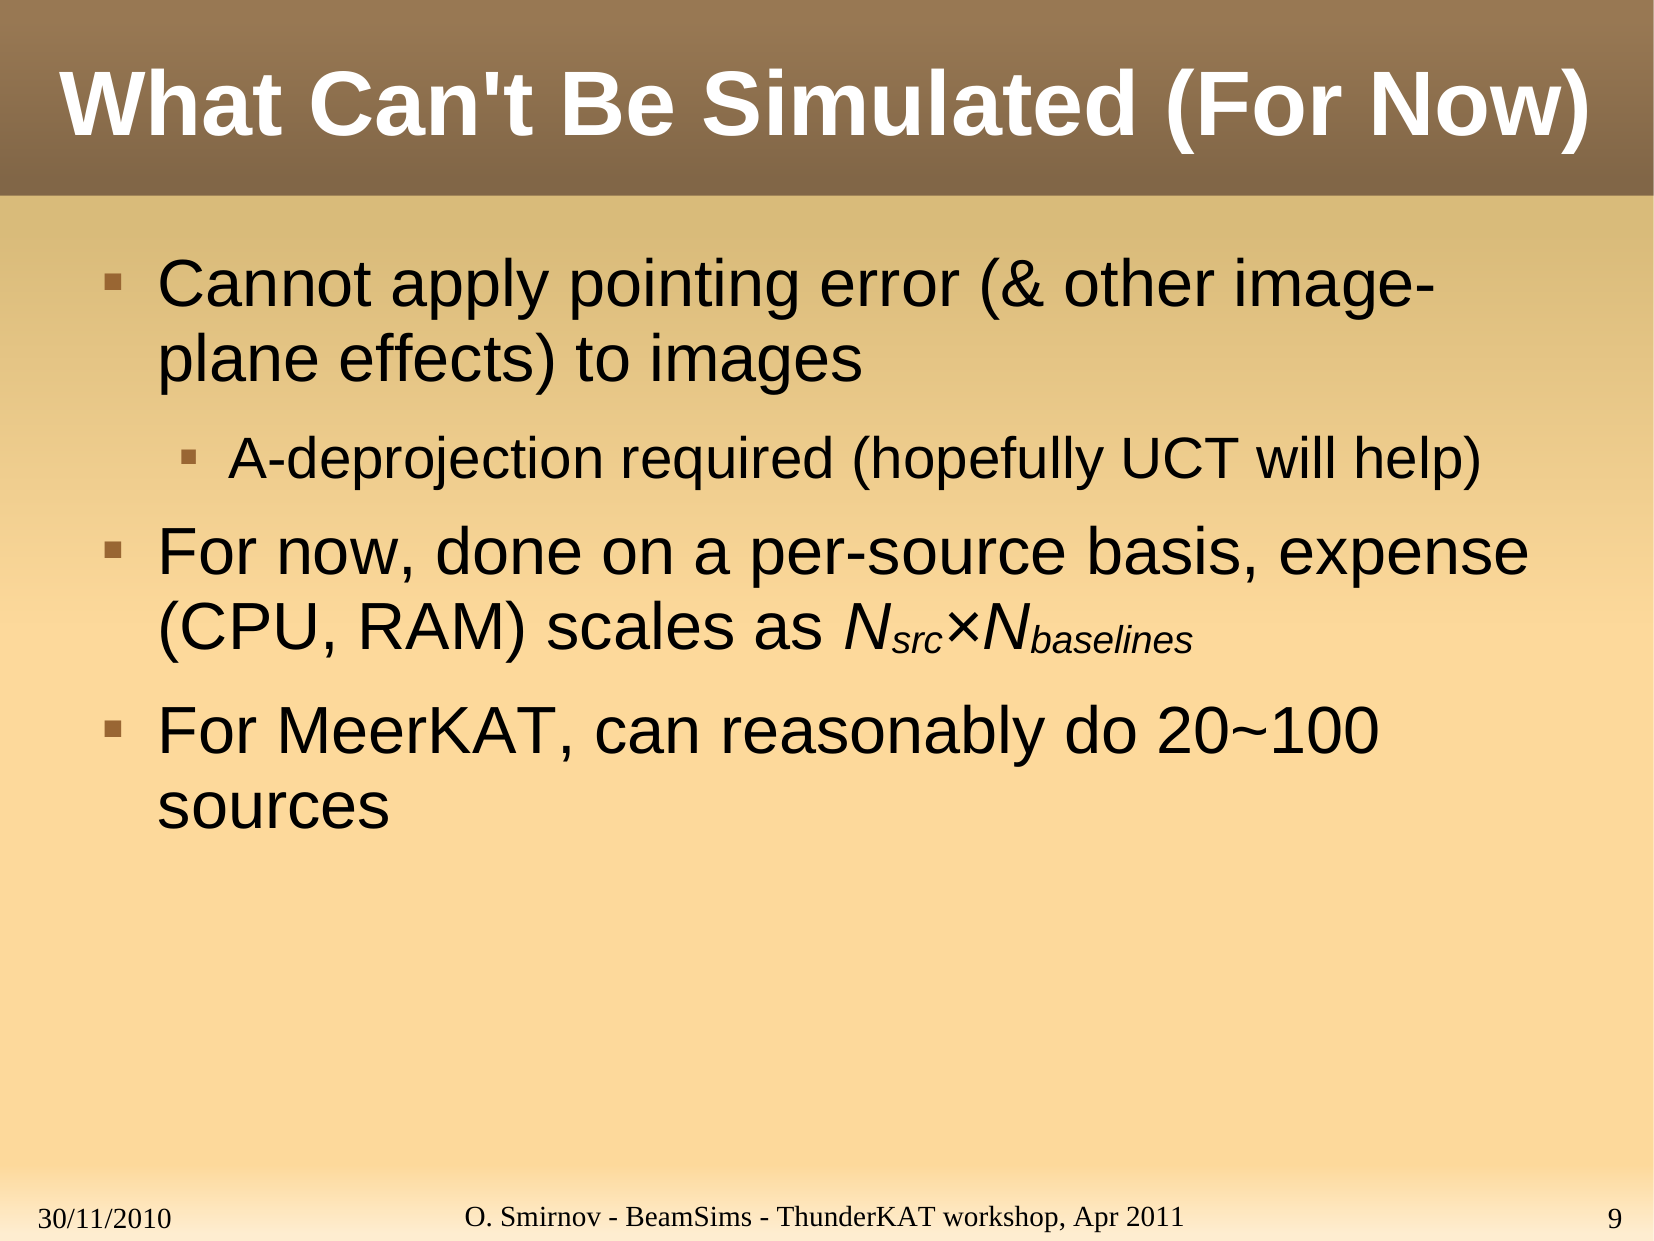

# What Can't Be Simulated (For Now)
Cannot apply pointing error (& other image-plane effects) to images
A-deprojection required (hopefully UCT will help)
For now, done on a per-source basis, expense (CPU, RAM) scales as Nsrc×Nbaselines
For MeerKAT, can reasonably do 20~100 sources
O. Smirnov - BeamSims - ThunderKAT workshop, Apr 2011
30/11/2010
9